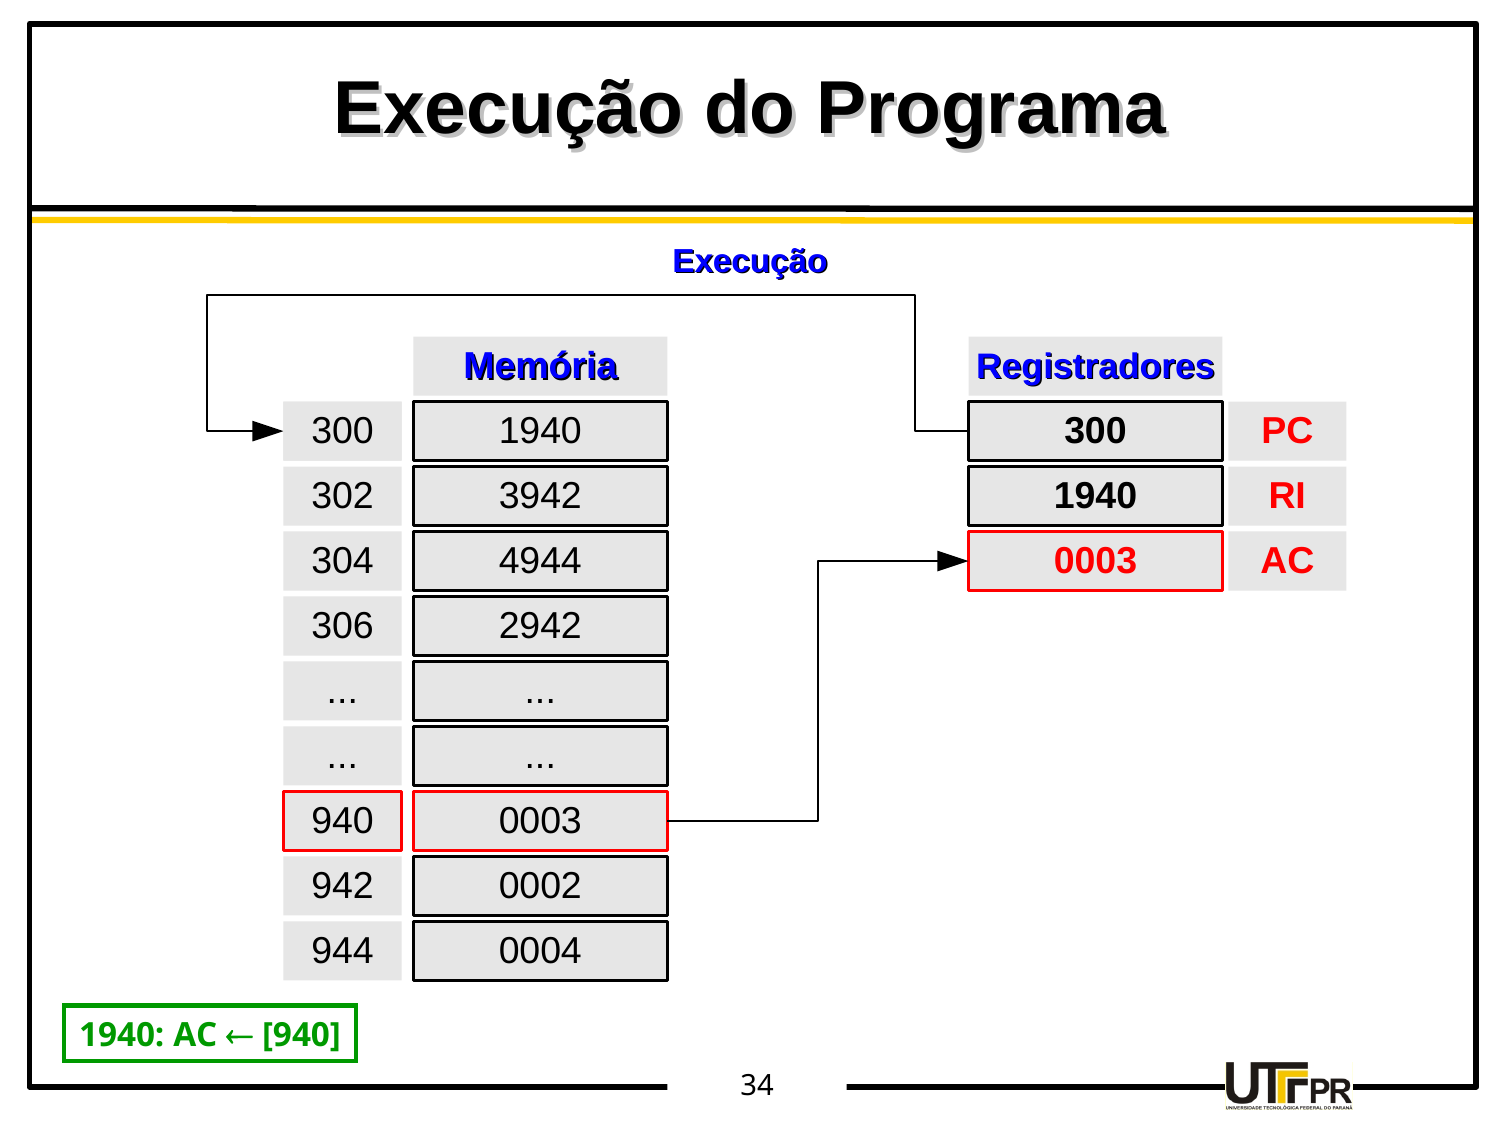

# Execução do Programa
Execução
Memória
Registradores
300
300
1940
300
PC
302
3942
1940
RI
304
4944
0003
AC
306
2942
...
...
...
...
940
0003
942
0002
944
0004
1940: AC  [940]